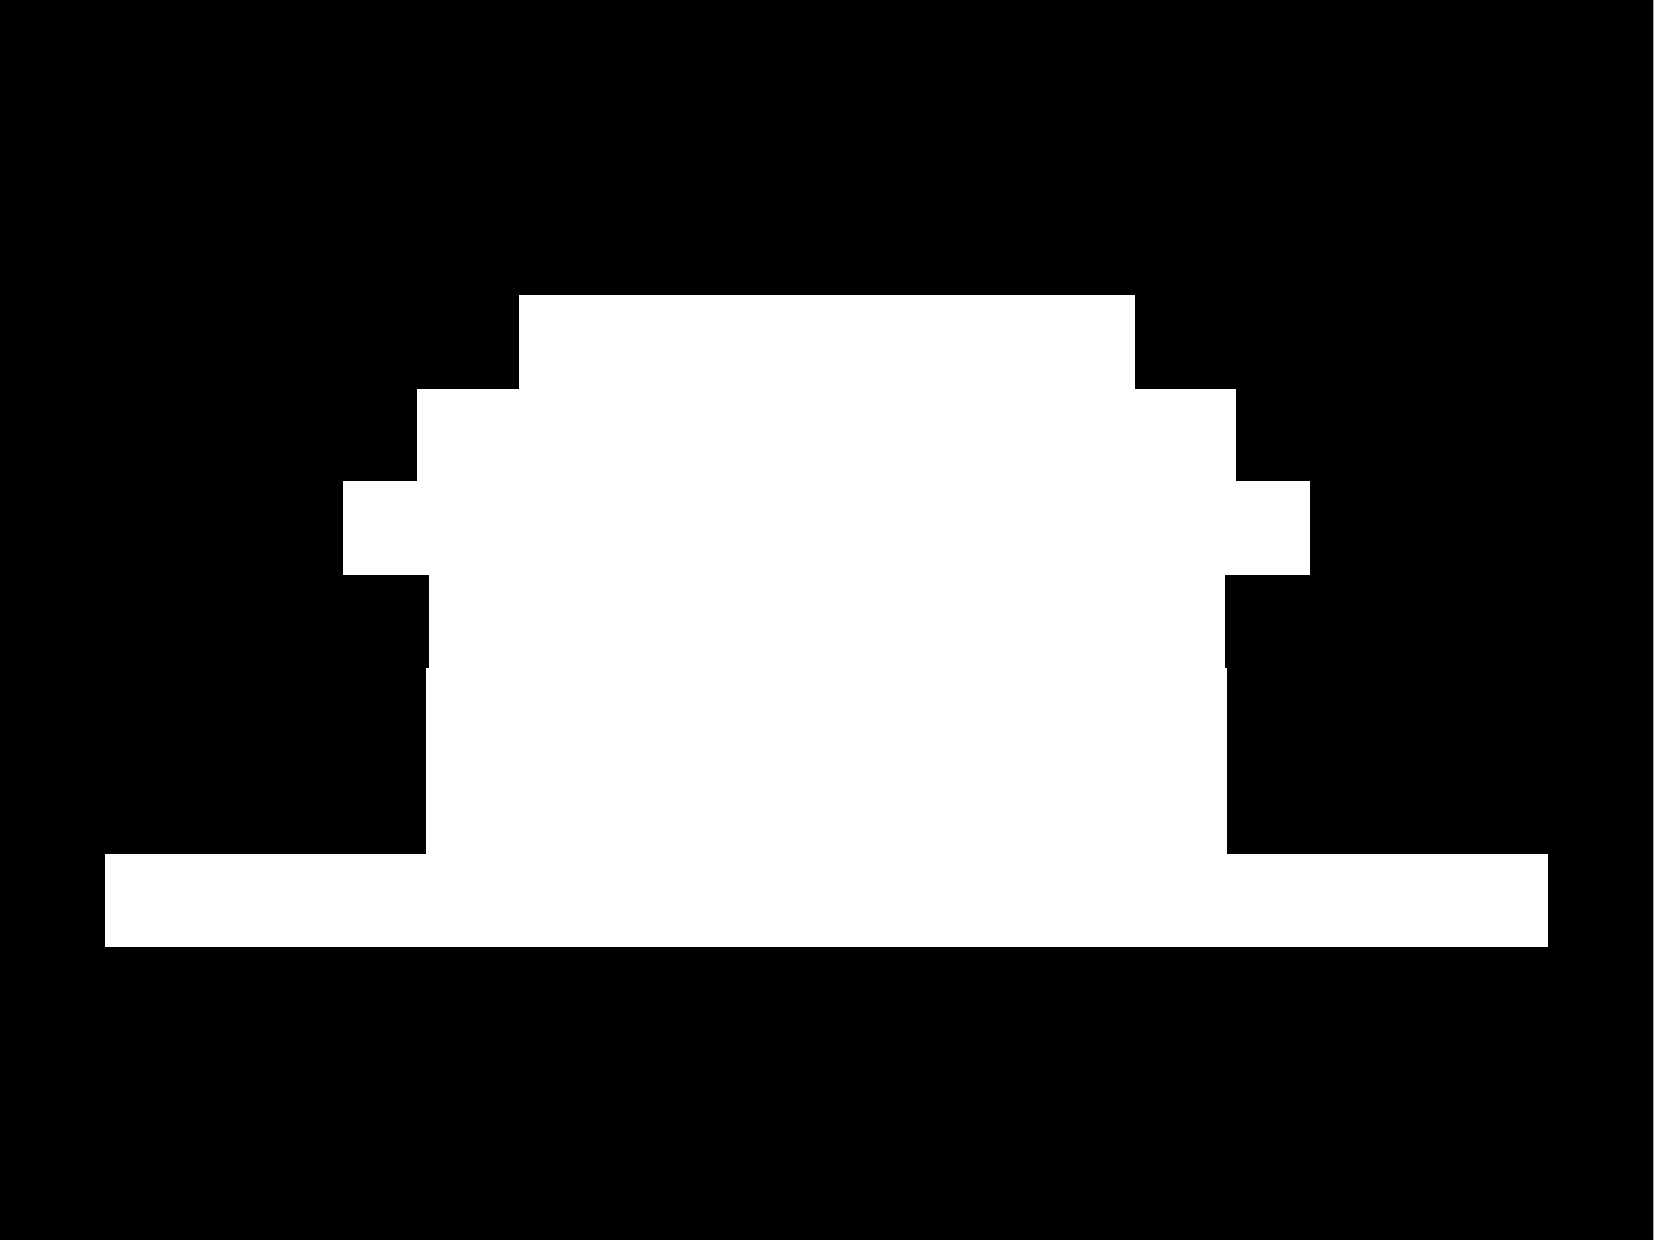

# Espírito de Deus
Quebranta minha vida
Desperta os meus sonhos
Toca no meu coração
Das Tuas boas novas
Me encha nessa hora
E faça em mim segundo o Teu coração